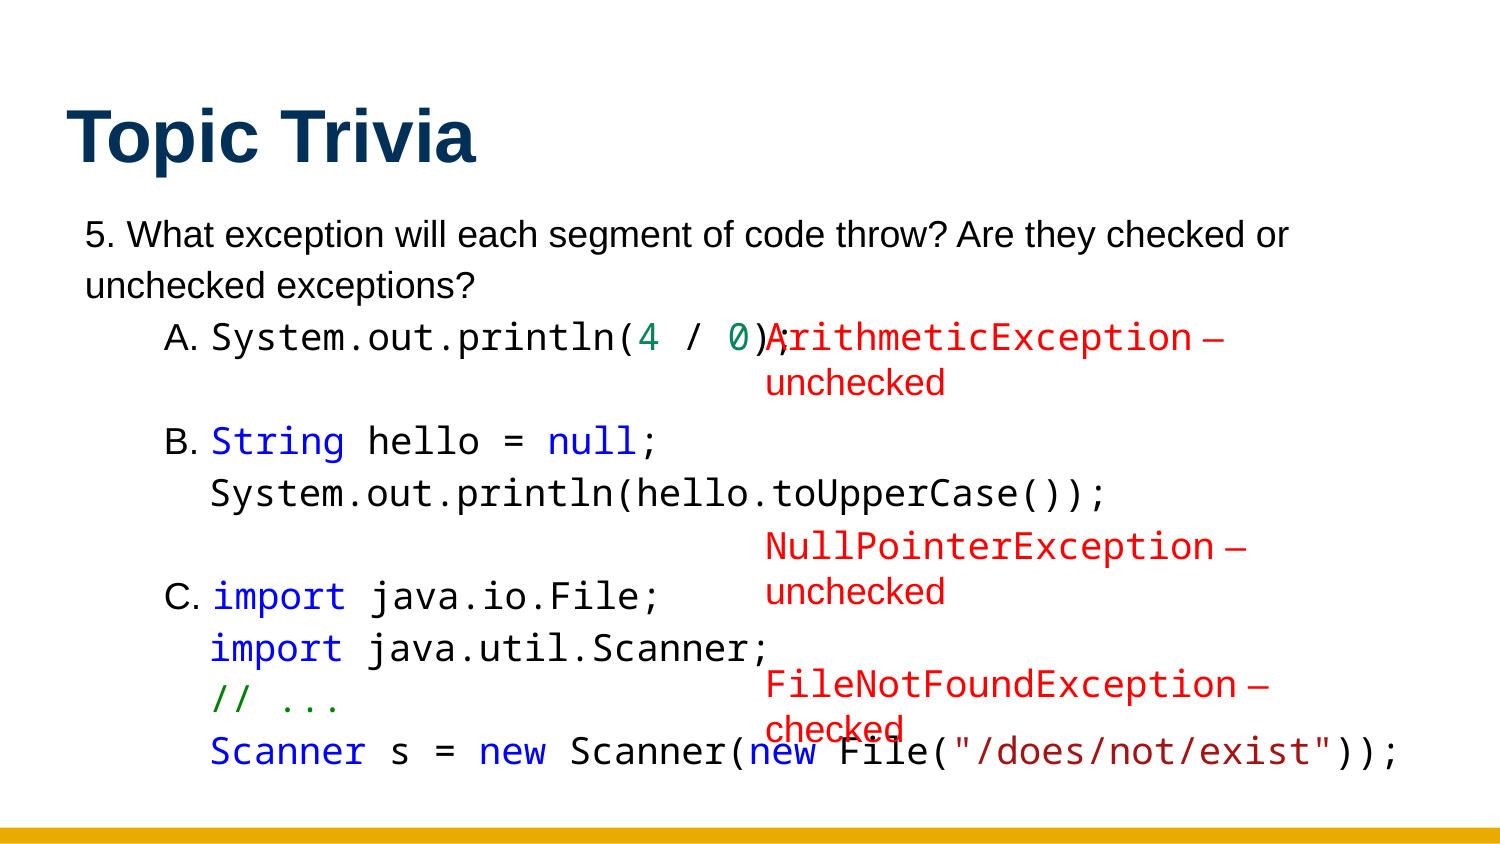

# Topic Trivia
5. What exception will each segment of code throw? Are they checked or unchecked exceptions?
A. System.out.println(4 / 0);
B. String hello = null;
 System.out.println(hello.toUpperCase());
C. import java.io.File;
 import java.util.Scanner;
 // ...
 Scanner s = new Scanner(new File("/does/not/exist"));
ArithmeticException – unchecked
NullPointerException – unchecked
FileNotFoundException – checked